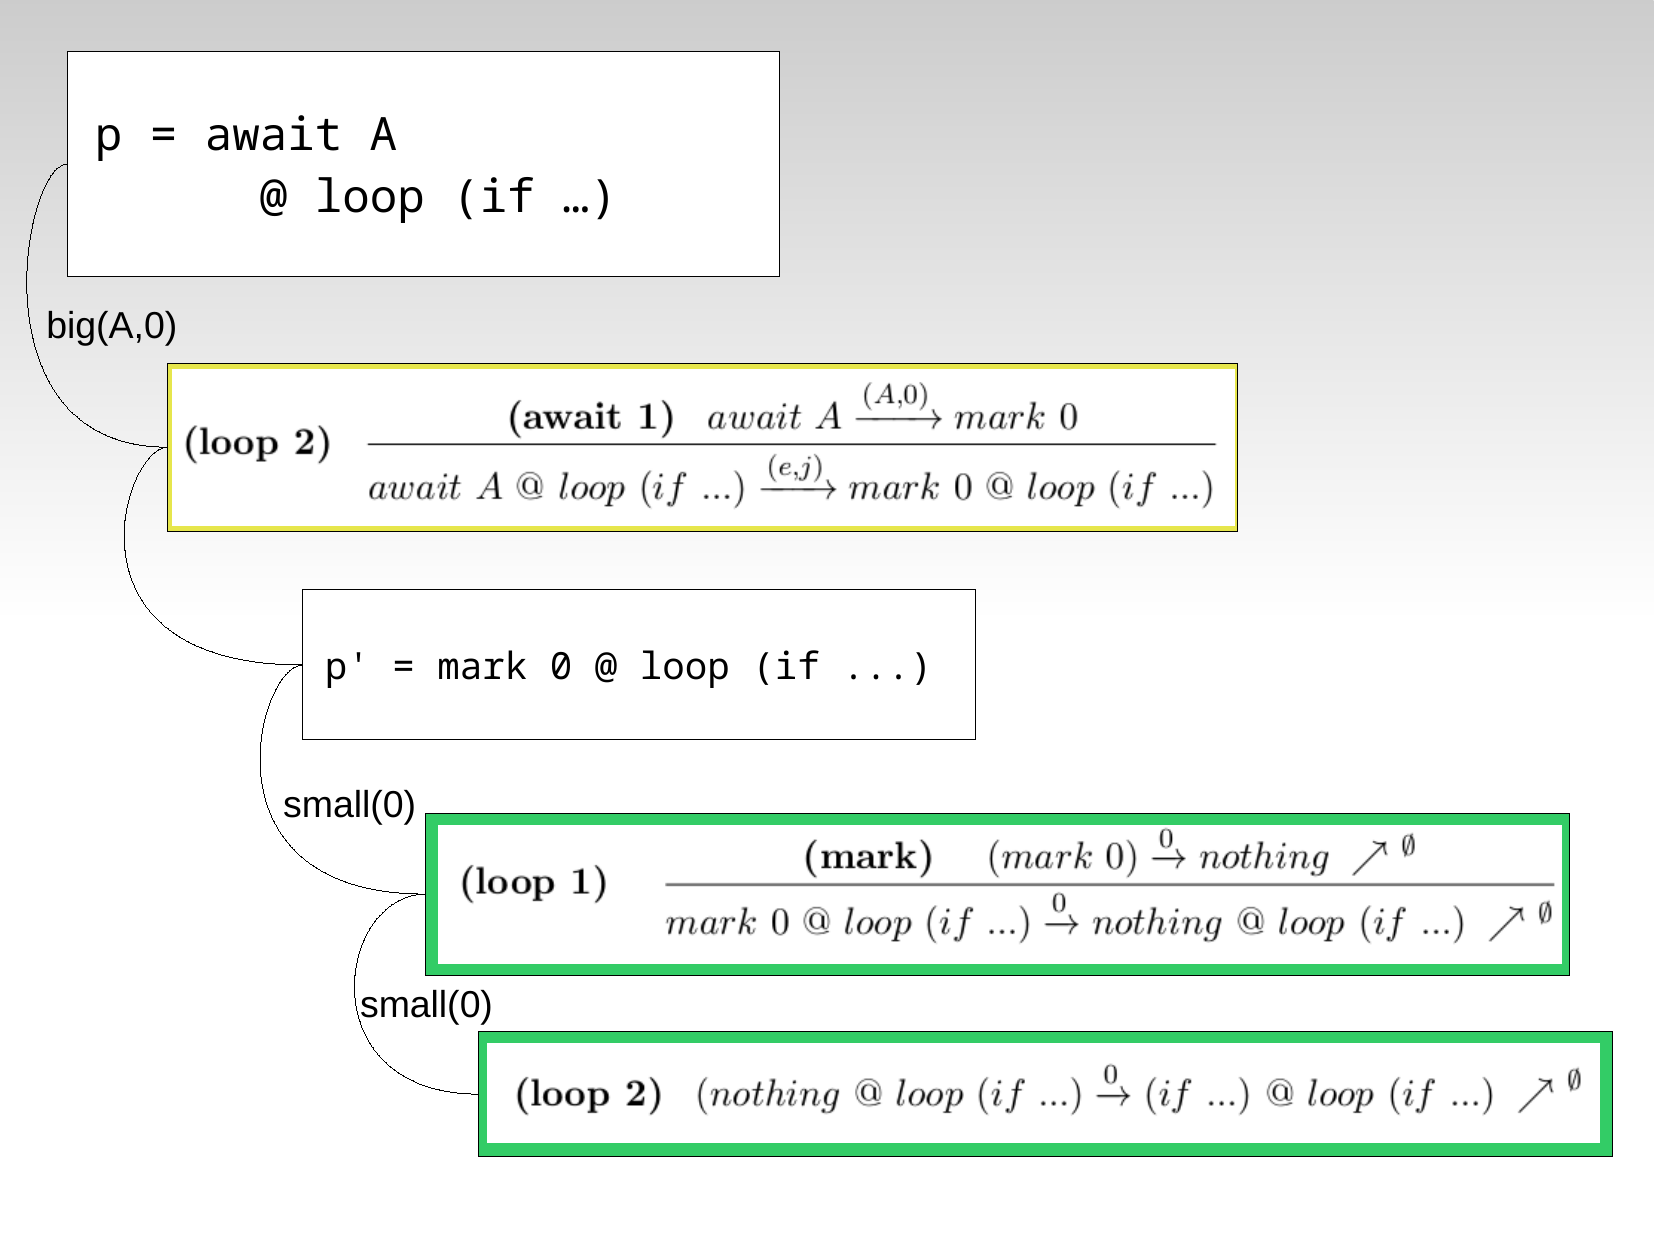

p = await A
 @ loop (if …)
big(A,0)
 p' = mark 0 @ loop (if ...)
small(0)
small(0)